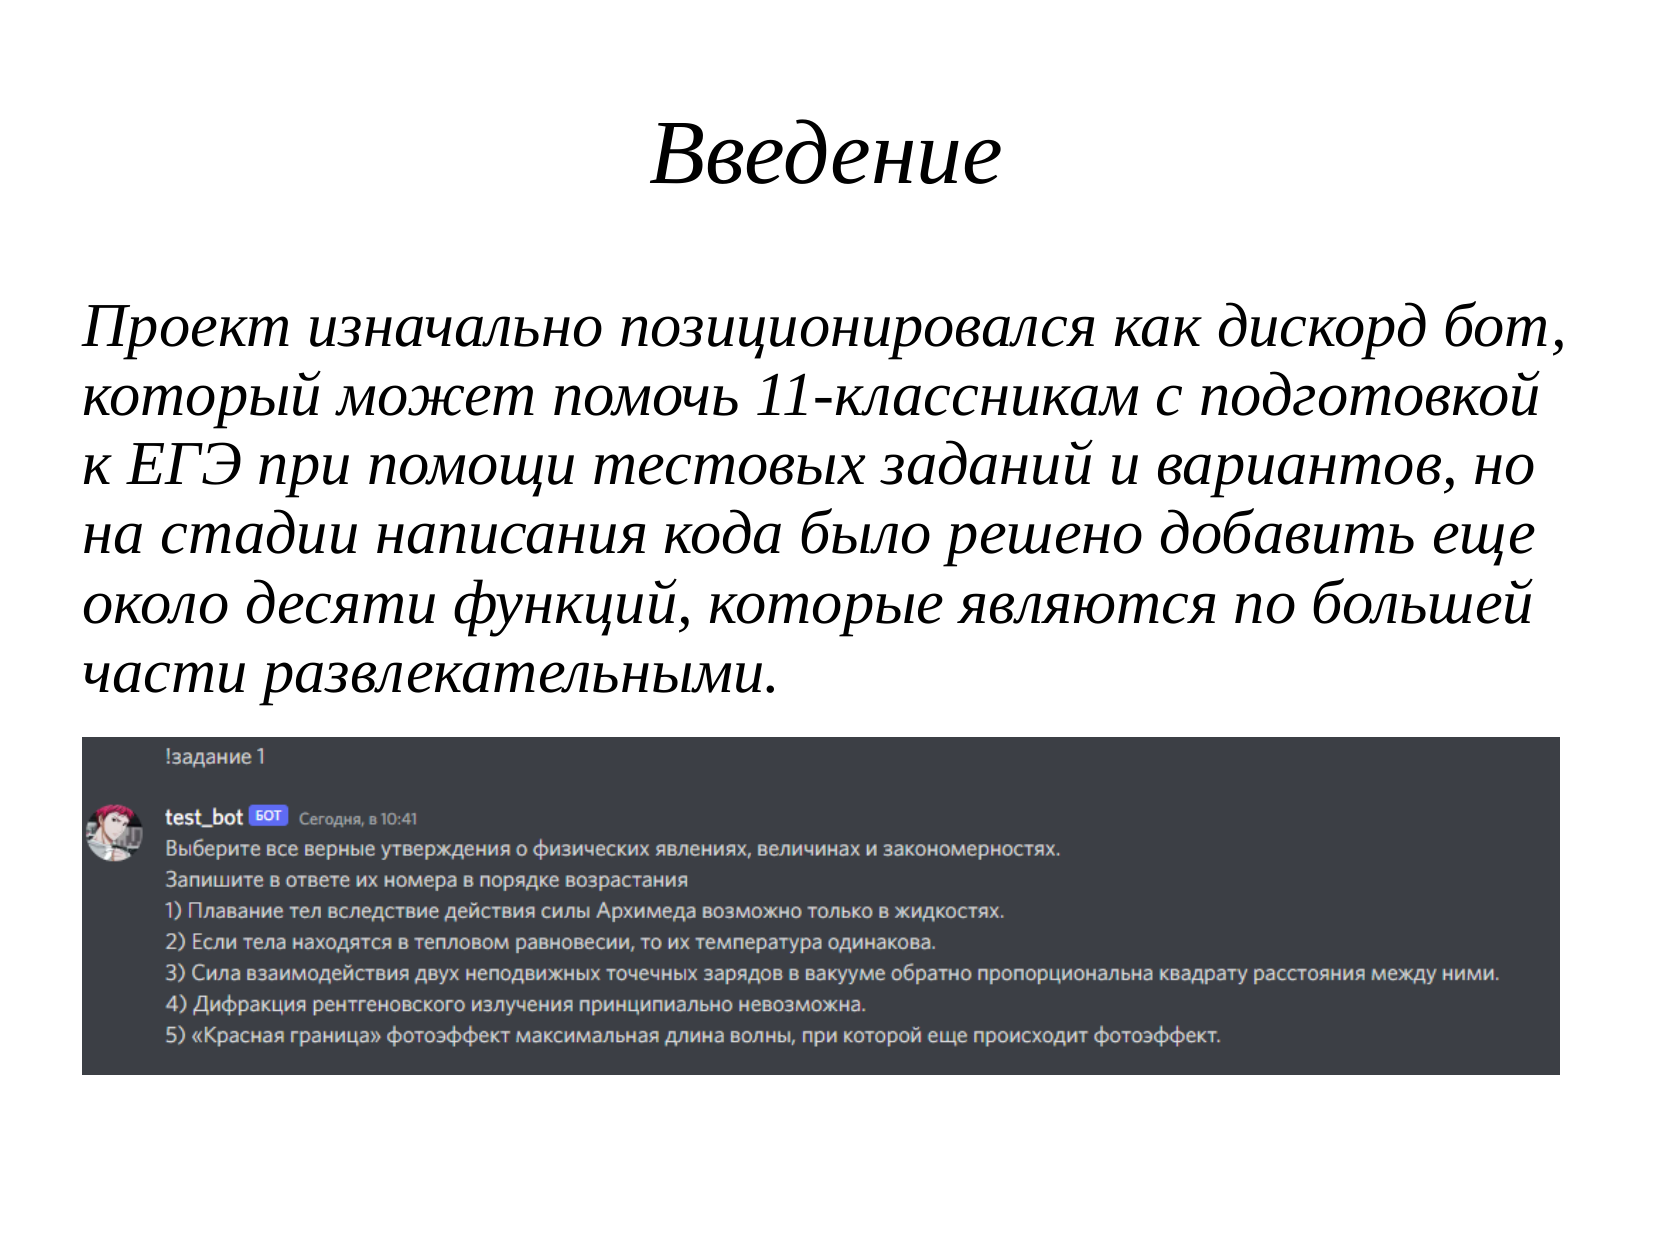

# Введение
Проект изначально позиционировался как дискорд бот, который может помочь 11-классникам с подготовкой к ЕГЭ при помощи тестовых заданий и вариантов, но на стадии написания кода было решено добавить еще около десяти функций, которые являются по большей части развлекательными.